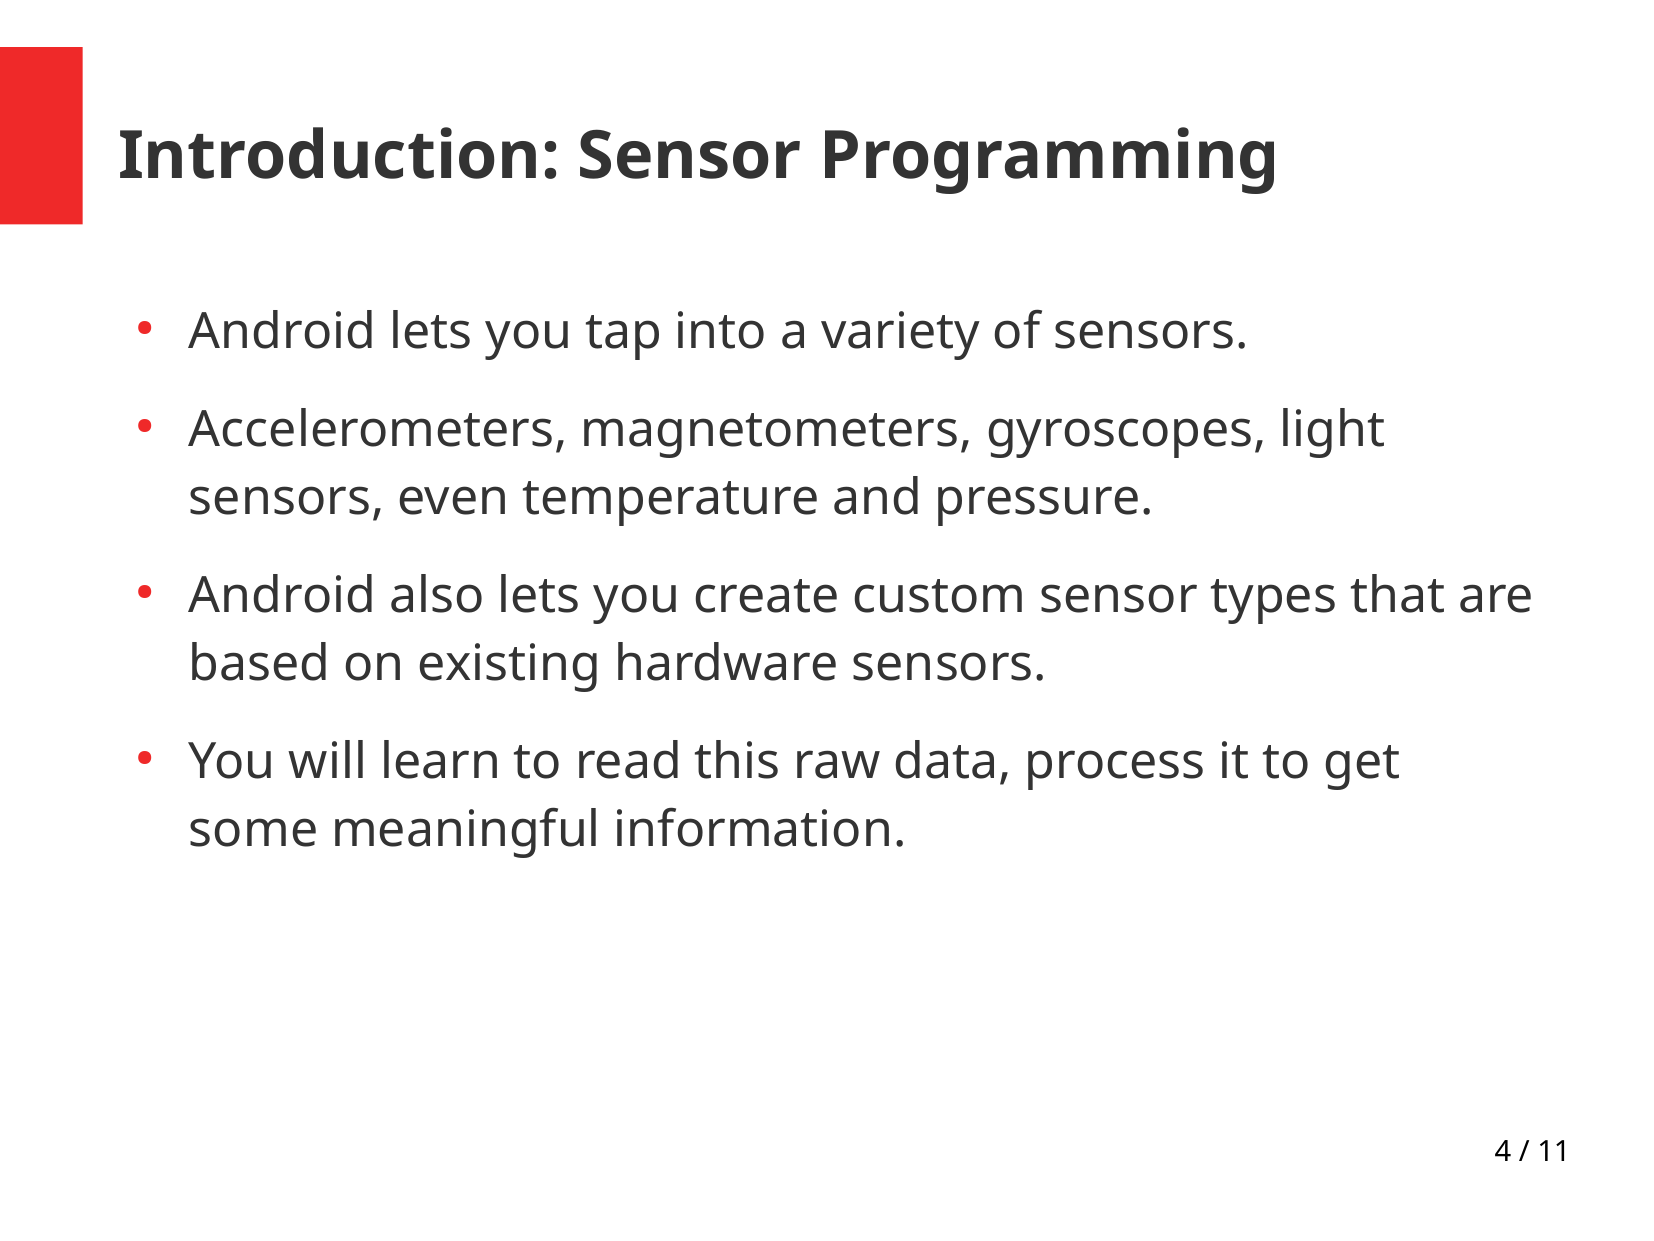

# Introduction: Sensor Programming
Android lets you tap into a variety of sensors.
Accelerometers, magnetometers, gyroscopes, light sensors, even temperature and pressure.
Android also lets you create custom sensor types that are based on existing hardware sensors.
You will learn to read this raw data, process it to get some meaningful information.
4